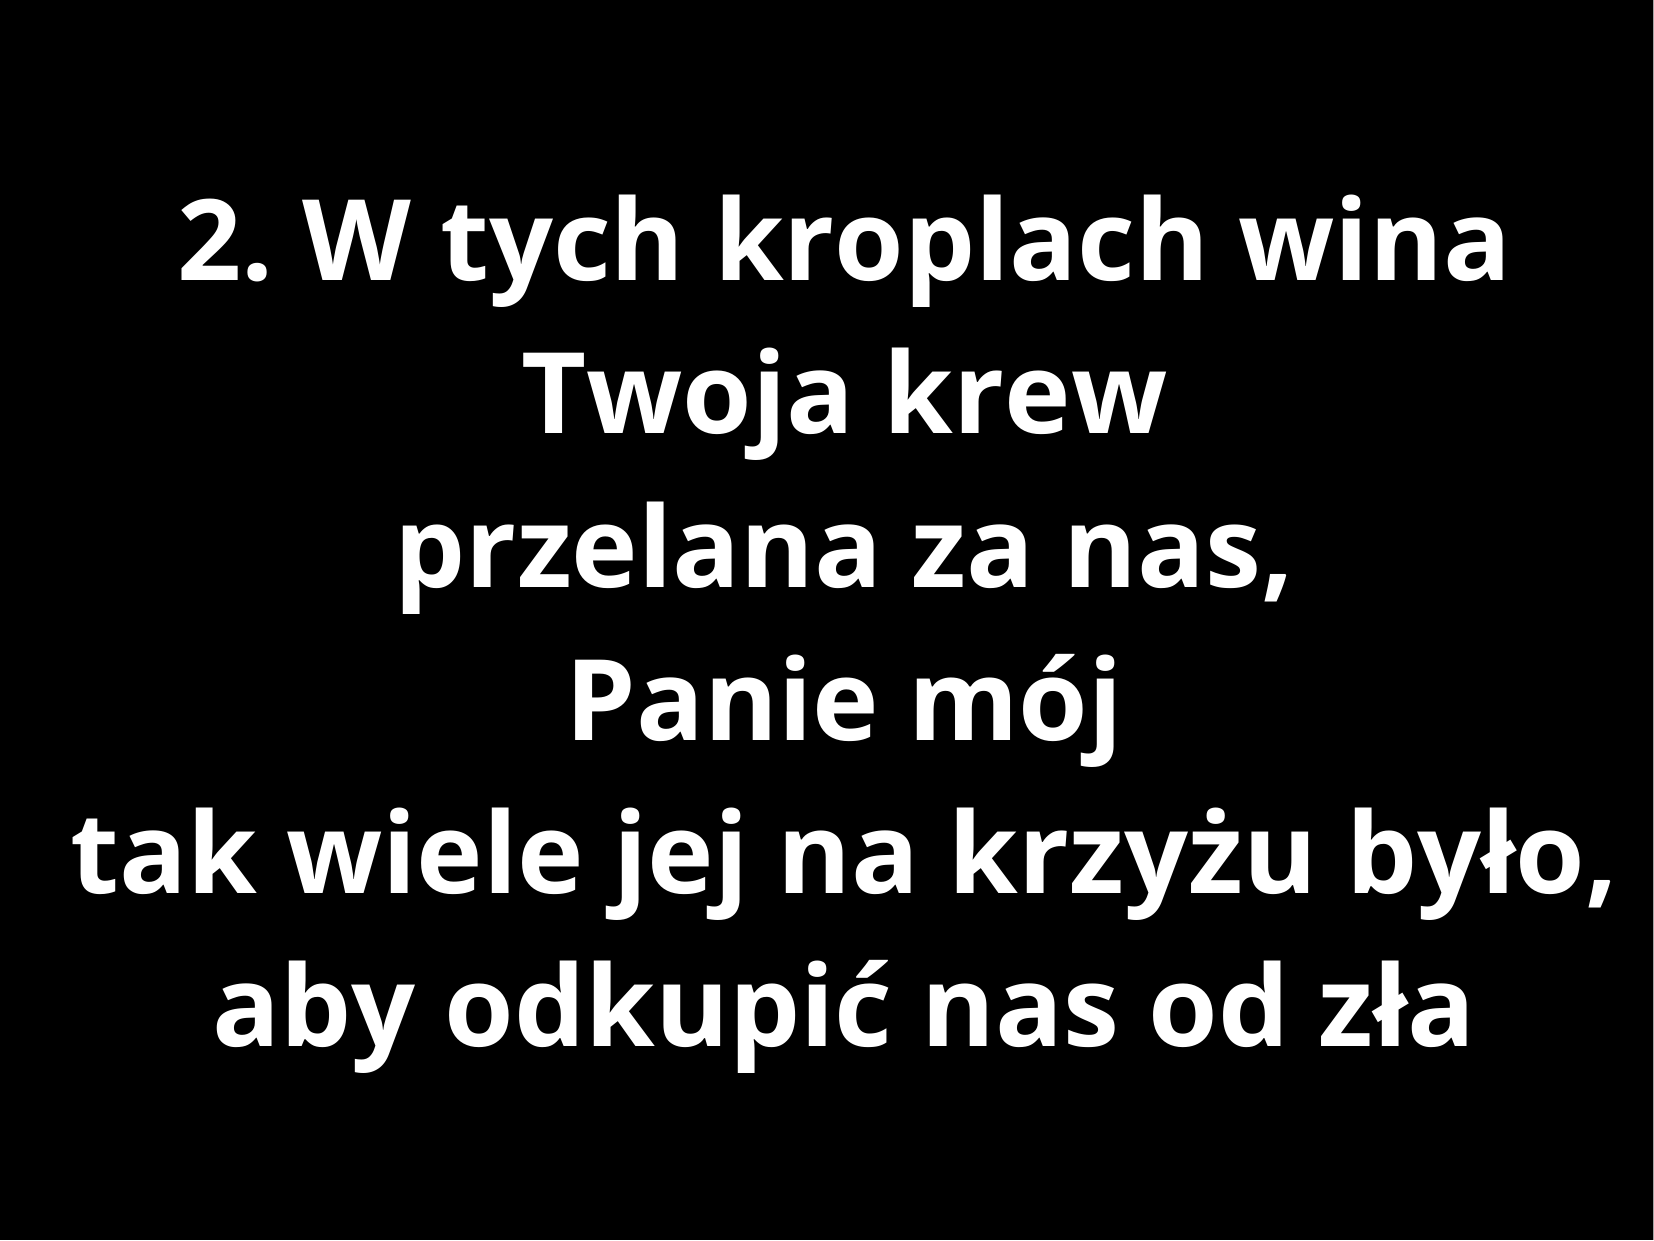

# 2. W tych kroplach wina
Twoja krew
przelana za nas,
Panie mój
tak wiele jej na krzyżu było,
aby odkupić nas od zła